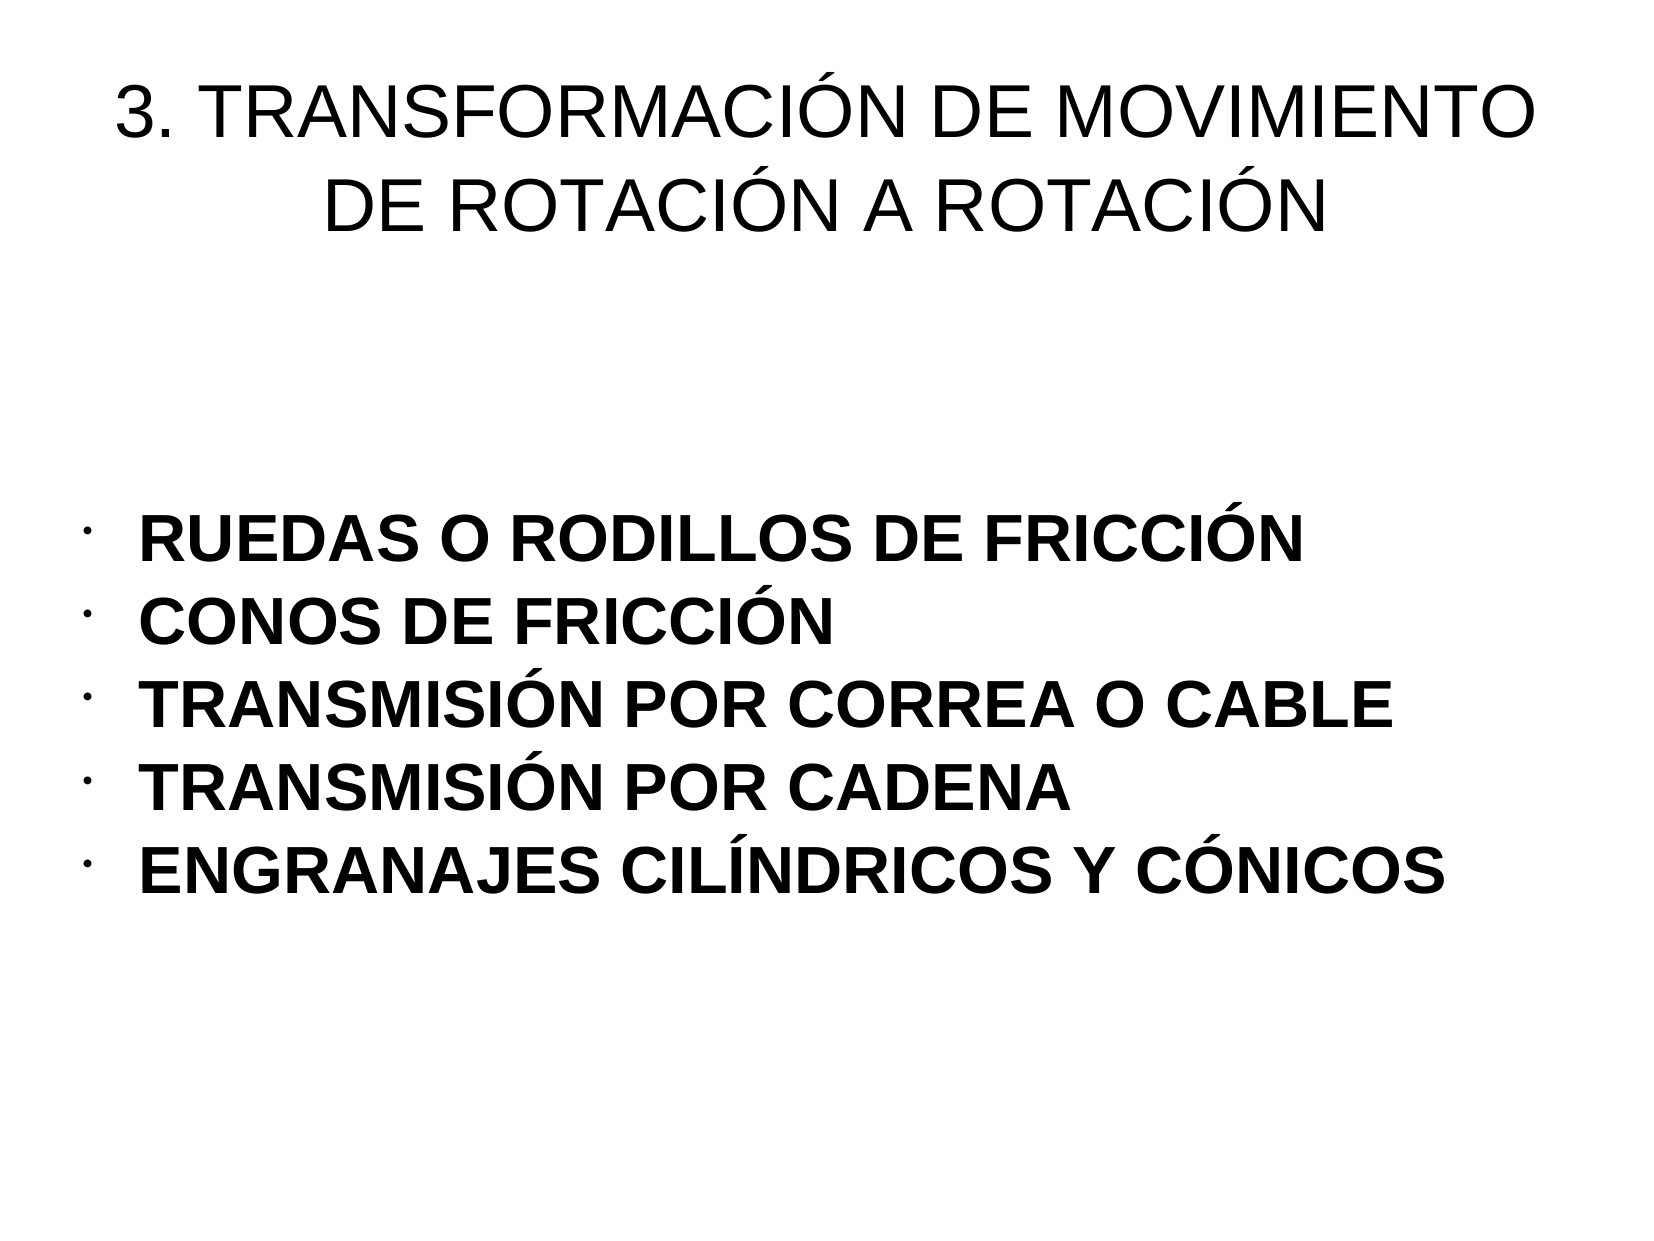

# 3. TRANSFORMACIÓN DE MOVIMIENTO DE ROTACIÓN A ROTACIÓN
RUEDAS O RODILLOS DE FRICCIÓN
CONOS DE FRICCIÓN
TRANSMISIÓN POR CORREA O CABLE
TRANSMISIÓN POR CADENA
ENGRANAJES CILÍNDRICOS Y CÓNICOS